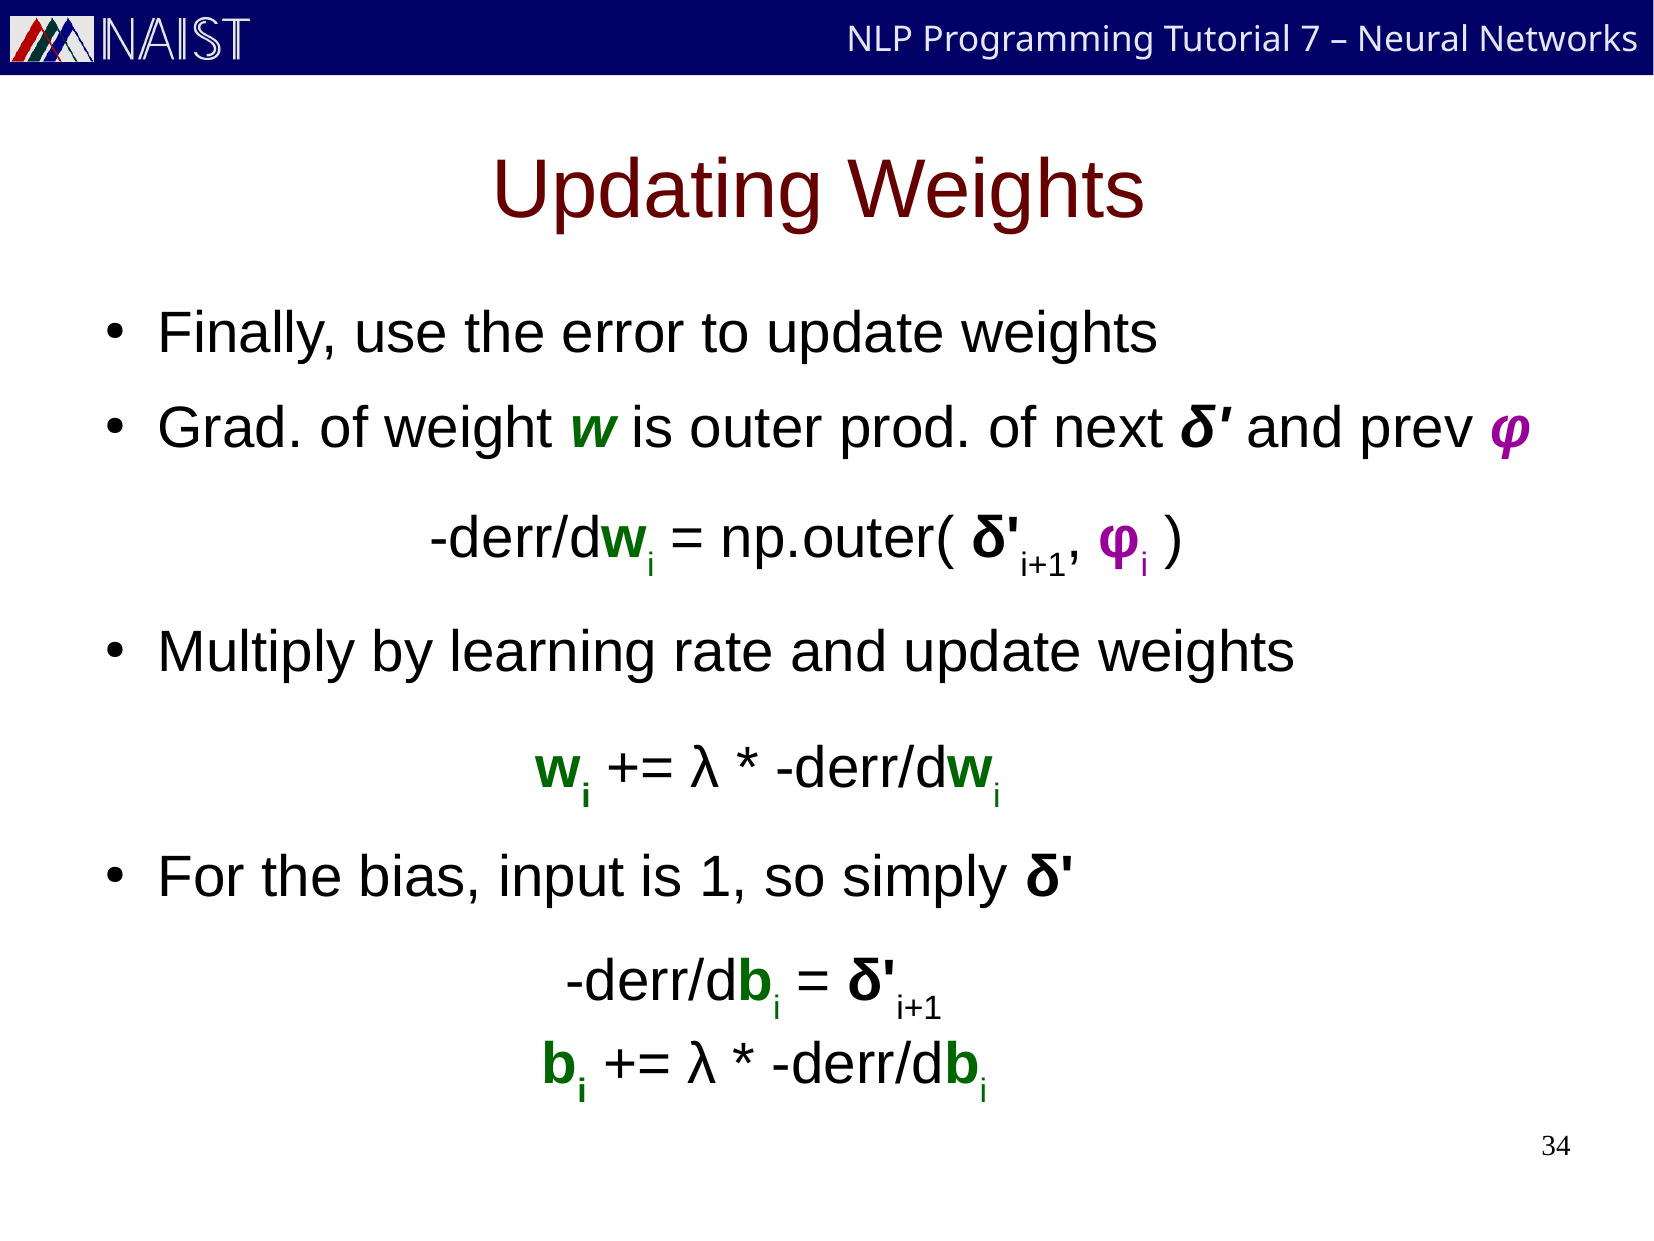

# Updating Weights
Finally, use the error to update weights
Grad. of weight w is outer prod. of next δ' and prev φ
Multiply by learning rate and update weights
For the bias, input is 1, so simply δ'
-derr/dwi = np.outer( δ'i+1, φi )
wi += λ * -derr/dwi
-derr/dbi = δ'i+1
bi += λ * -derr/dbi
34